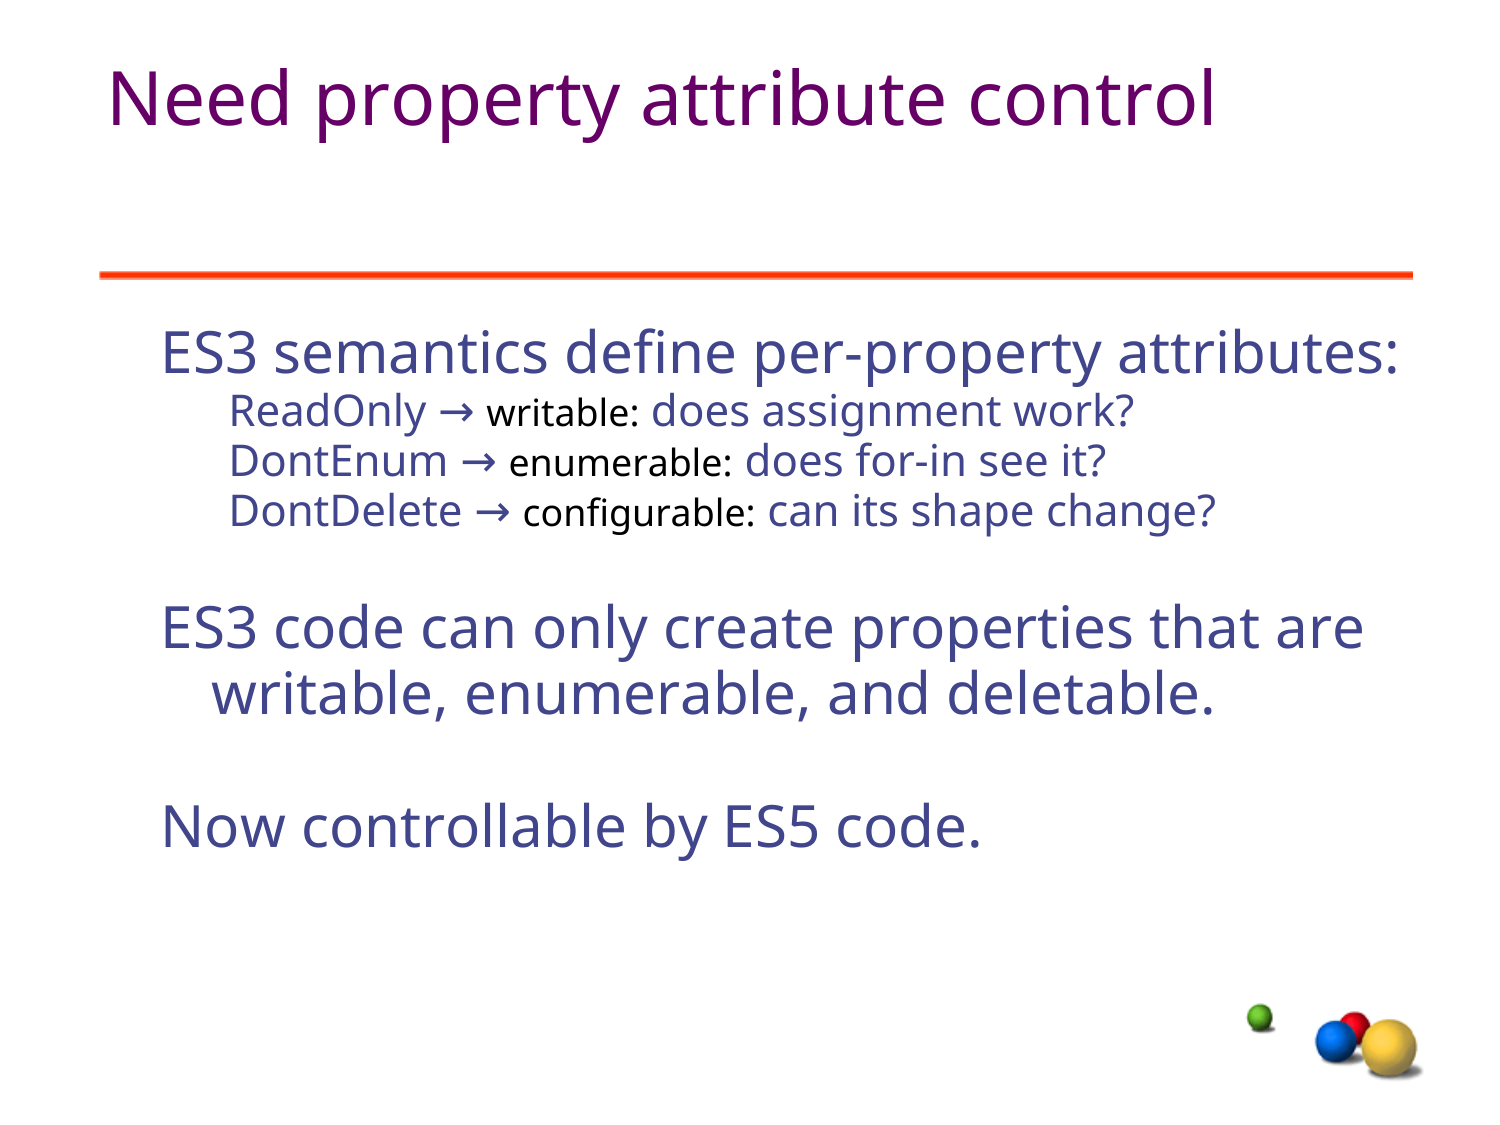

# Need property attribute control
ES3 semantics define per-property attributes:
ReadOnly → writable: does assignment work?
DontEnum → enumerable: does for-in see it?
DontDelete → configurable: can its shape change?
ES3 code can only create properties that are
	writable, enumerable, and deletable.
Now controllable by ES5 code.